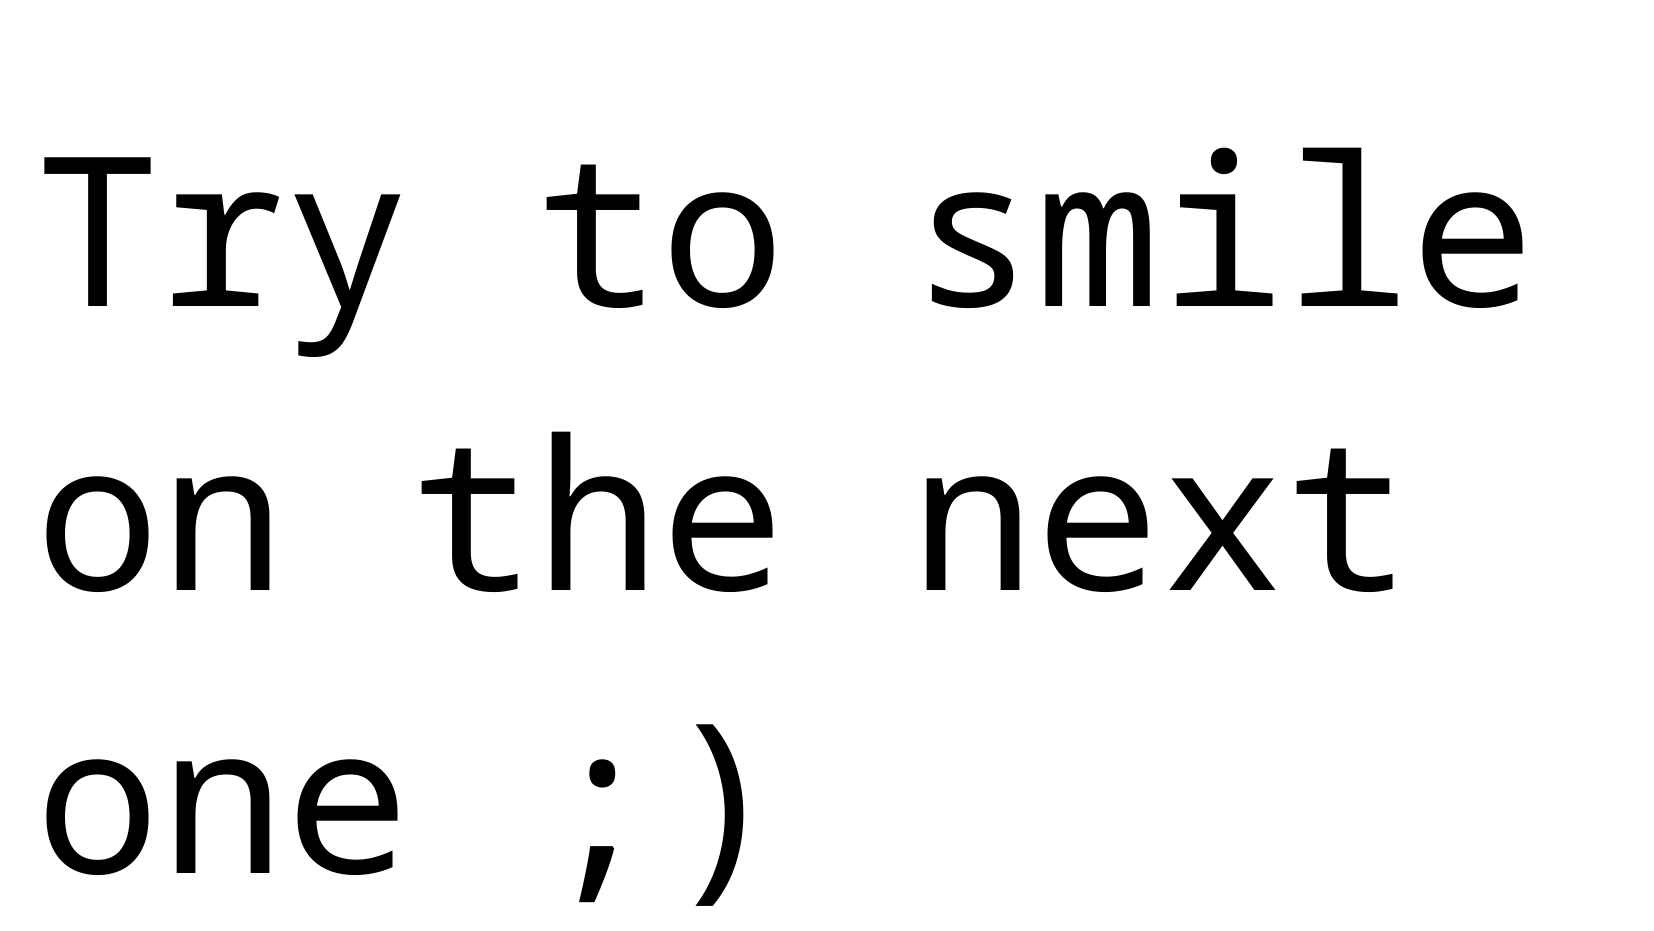

Try to smile on the next one ;)